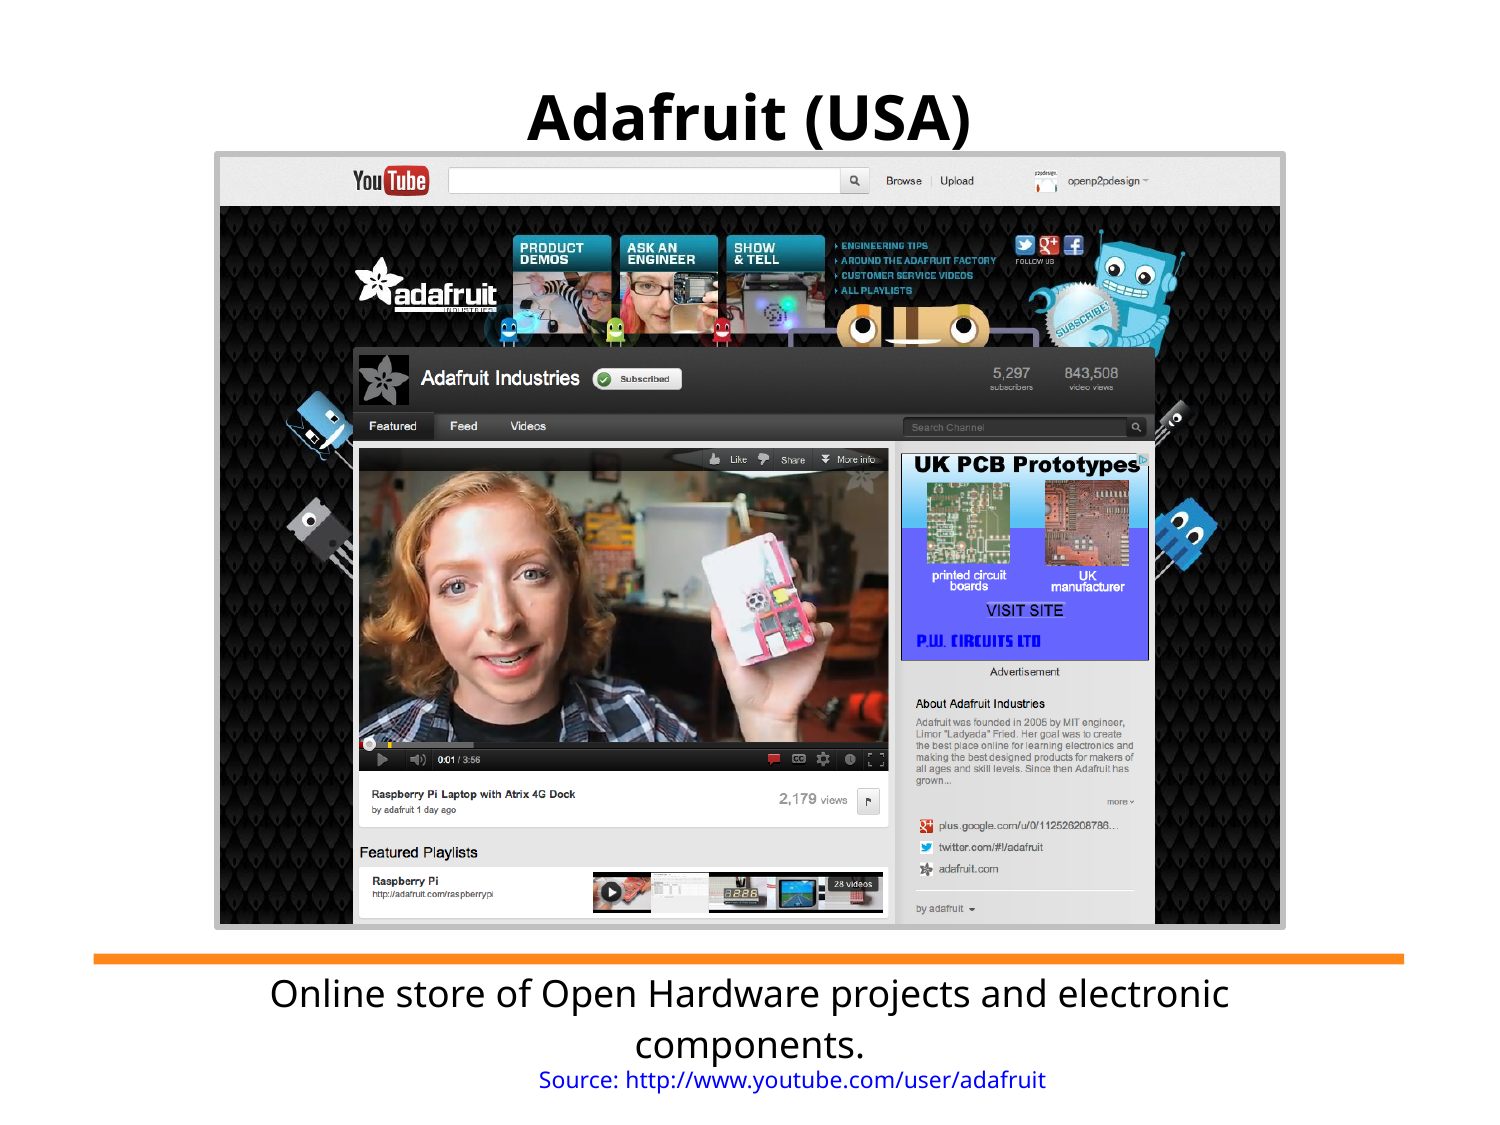

# Adafruit (USA)
Online store of Open Hardware projects and electronic components.
Source: http://www.youtube.com/user/adafruit